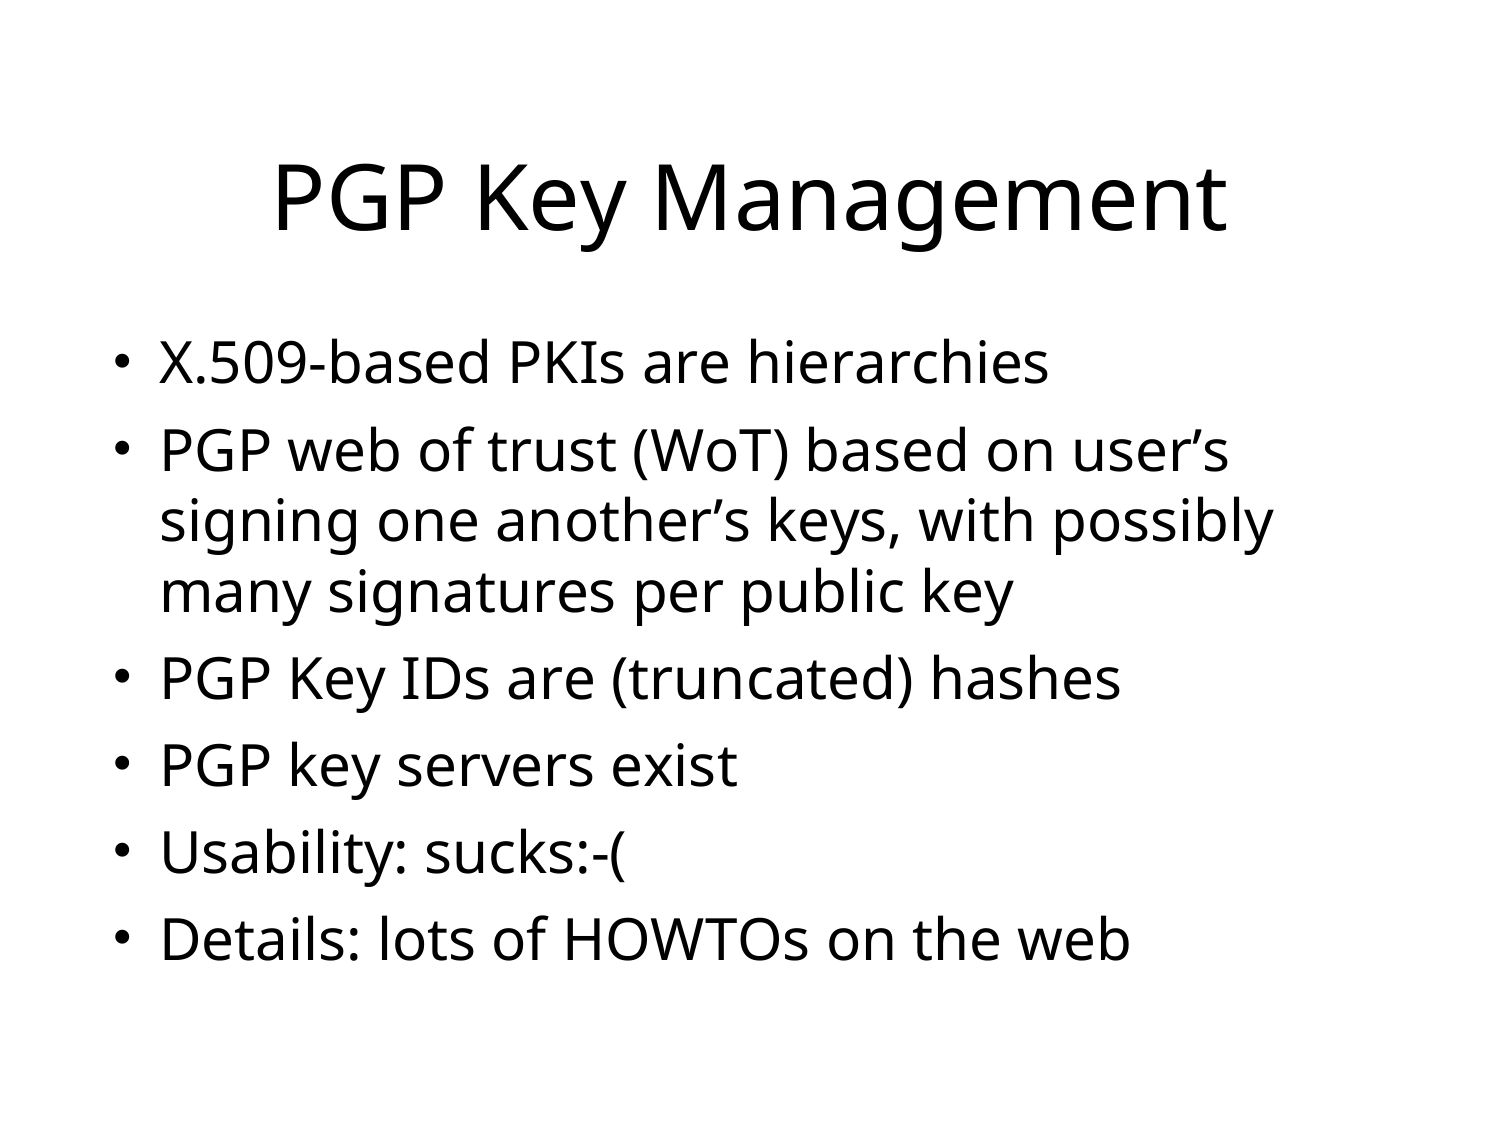

PGP Key Management
X.509-based PKIs are hierarchies
PGP web of trust (WoT) based on user’s signing one another’s keys, with possibly many signatures per public key
PGP Key IDs are (truncated) hashes
PGP key servers exist
Usability: sucks:-(
Details: lots of HOWTOs on the web